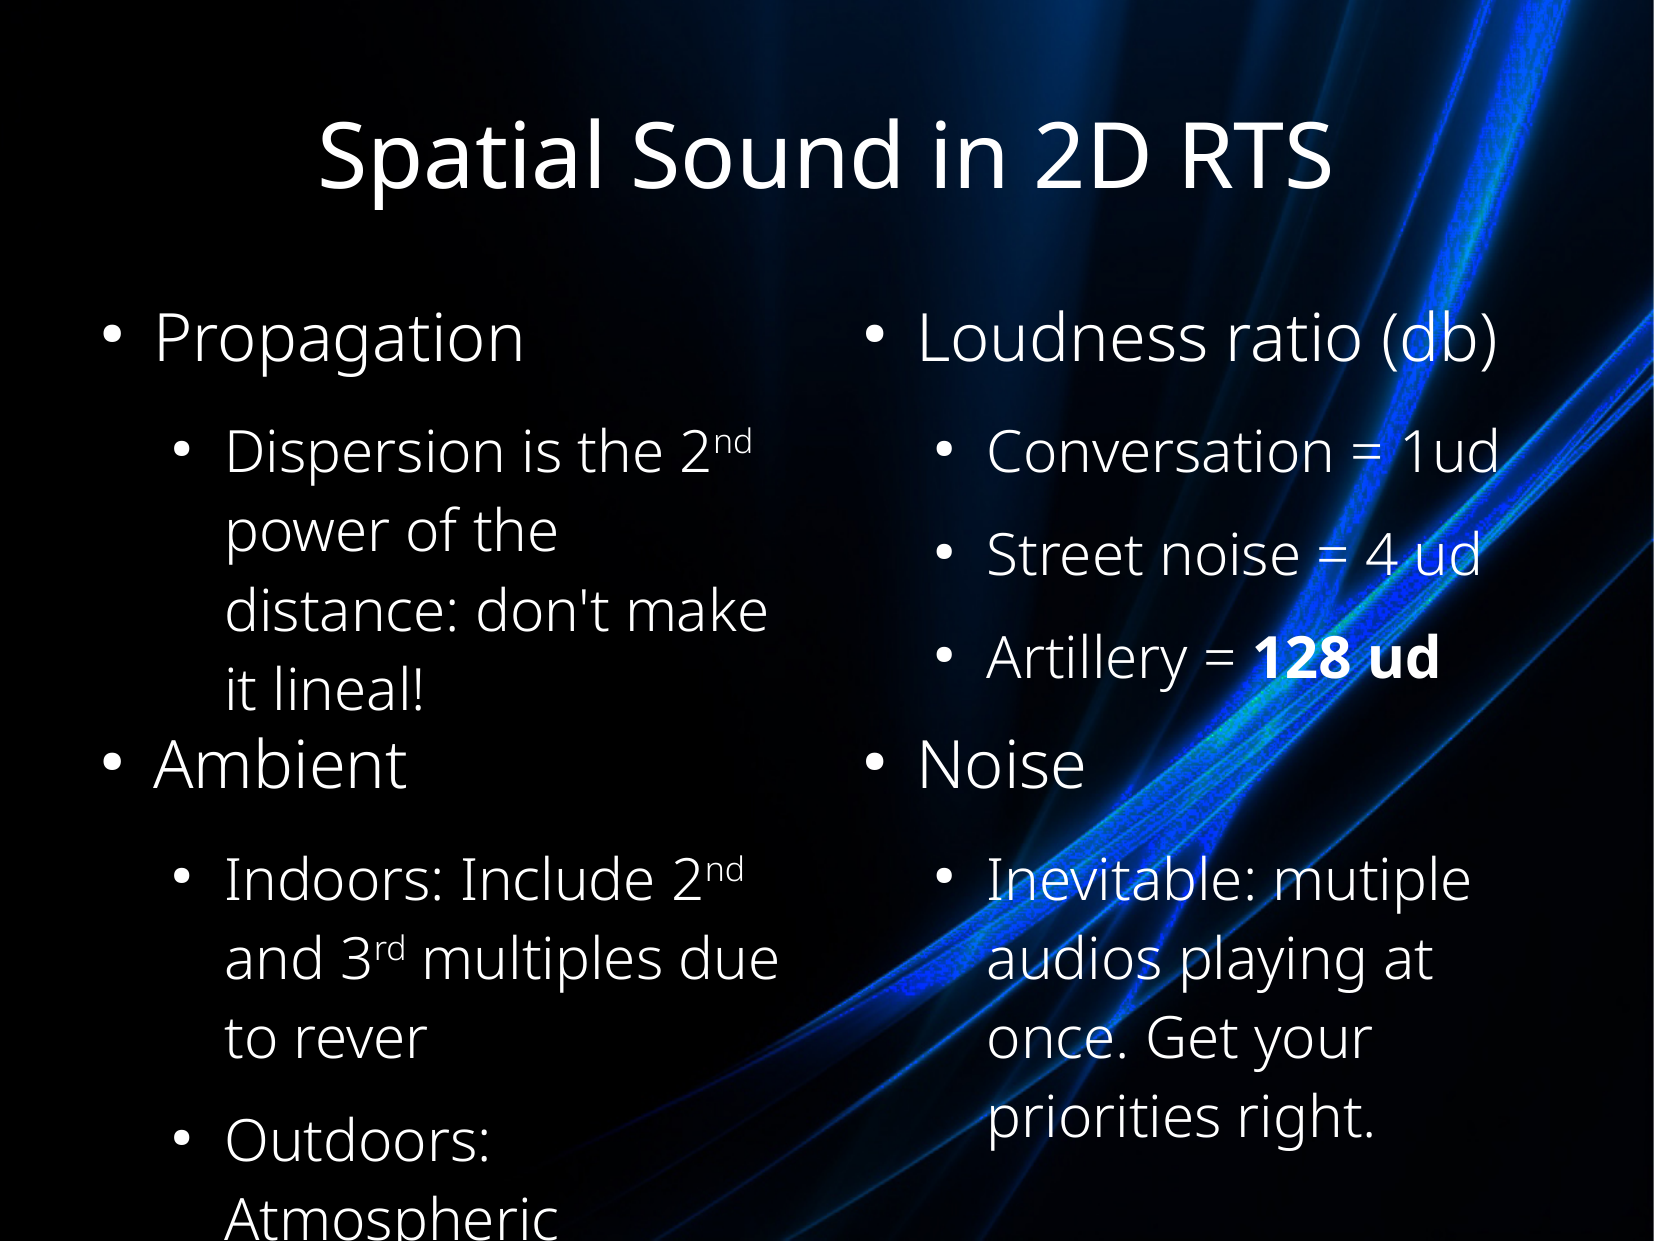

# Spatial Sound in 2D RTS
Propagation
Dispersion is the 2nd power of the distance: don't make it lineal!
Loudness ratio (db)
Conversation = 1ud
Street noise = 4 ud
Artillery = 128 ud
Ambient
Indoors: Include 2nd and 3rd multiples due to rever
Outdoors: Atmospheric conditions. Fog? Heat?
Noise
Inevitable: mutiple audios playing at once. Get your priorities right.